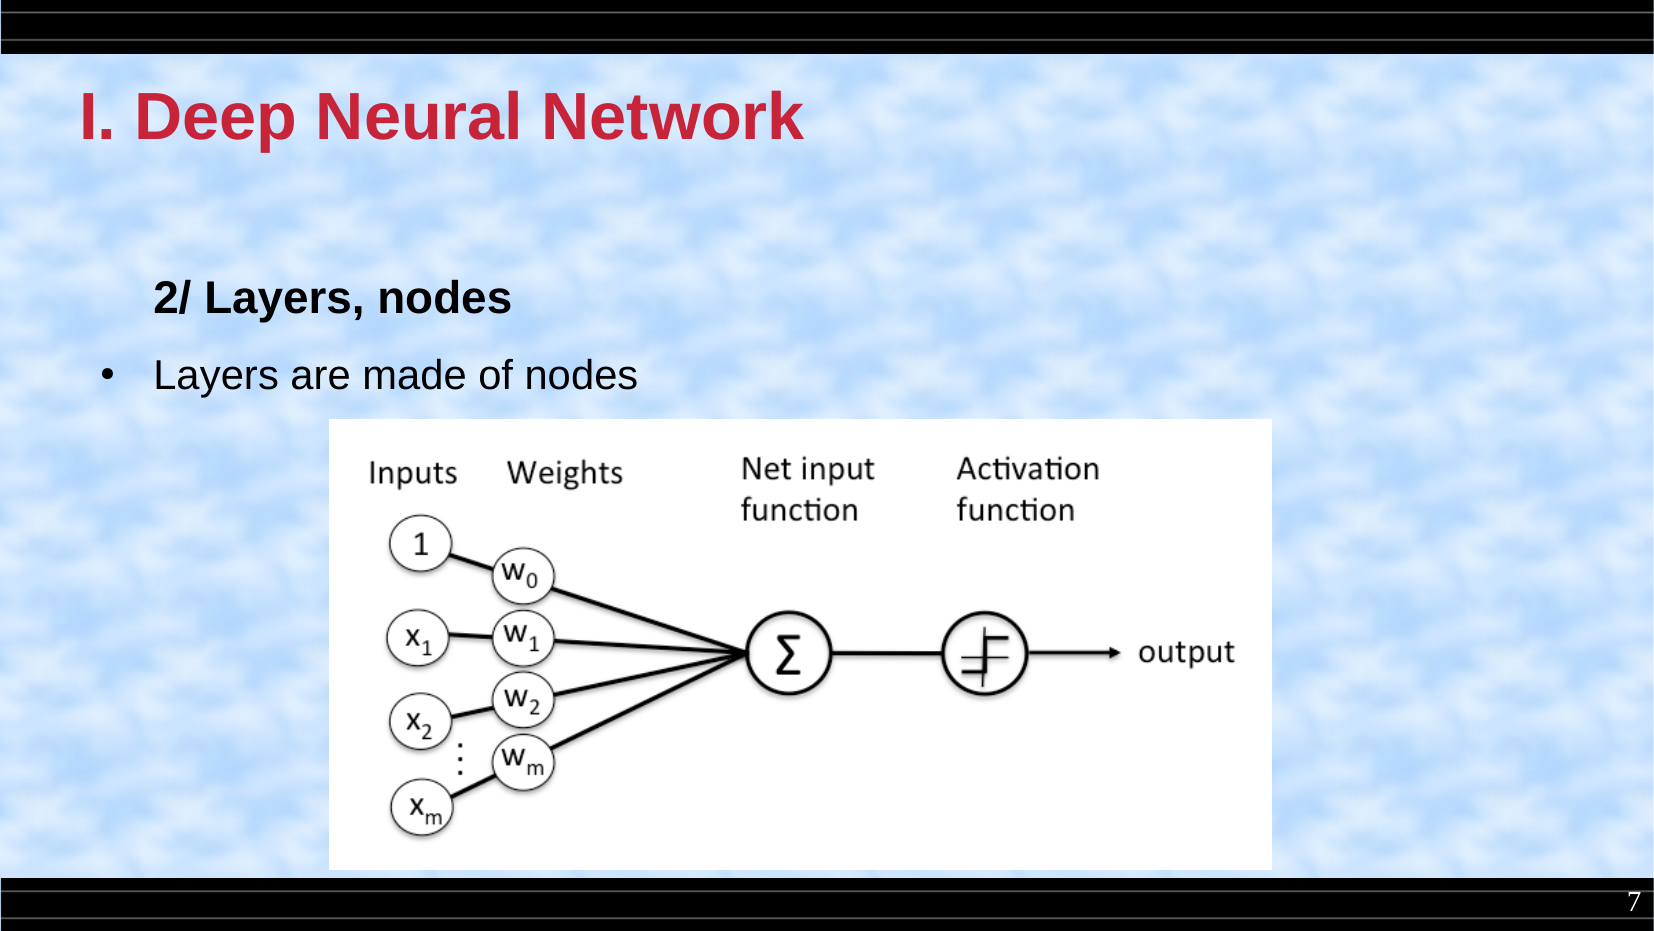

I. Deep Neural Network
# 2/ Layers, nodes
Layers are made of nodes